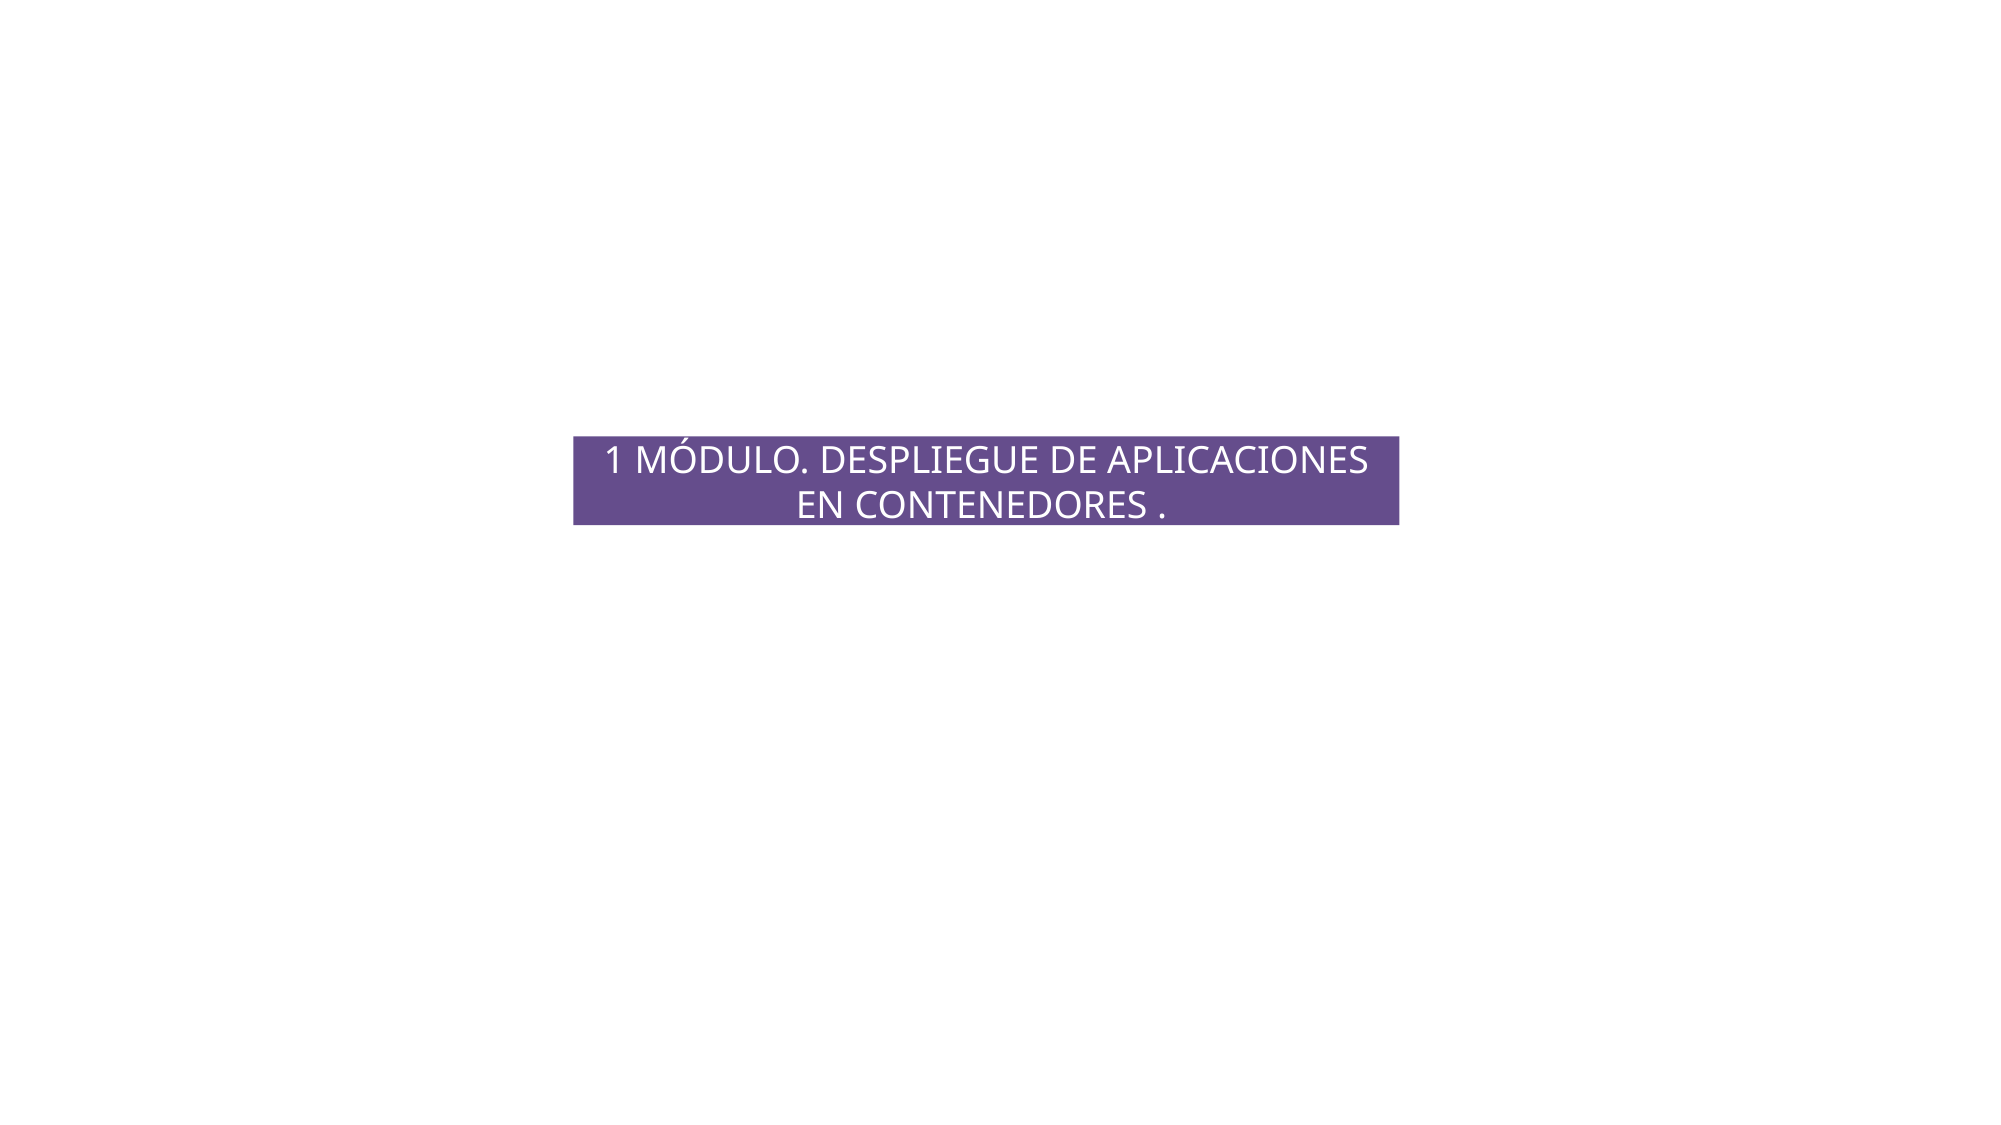

1 MÓDULO. DESPLIEGUE DE APLICACIONES EN CONTENEDORES .